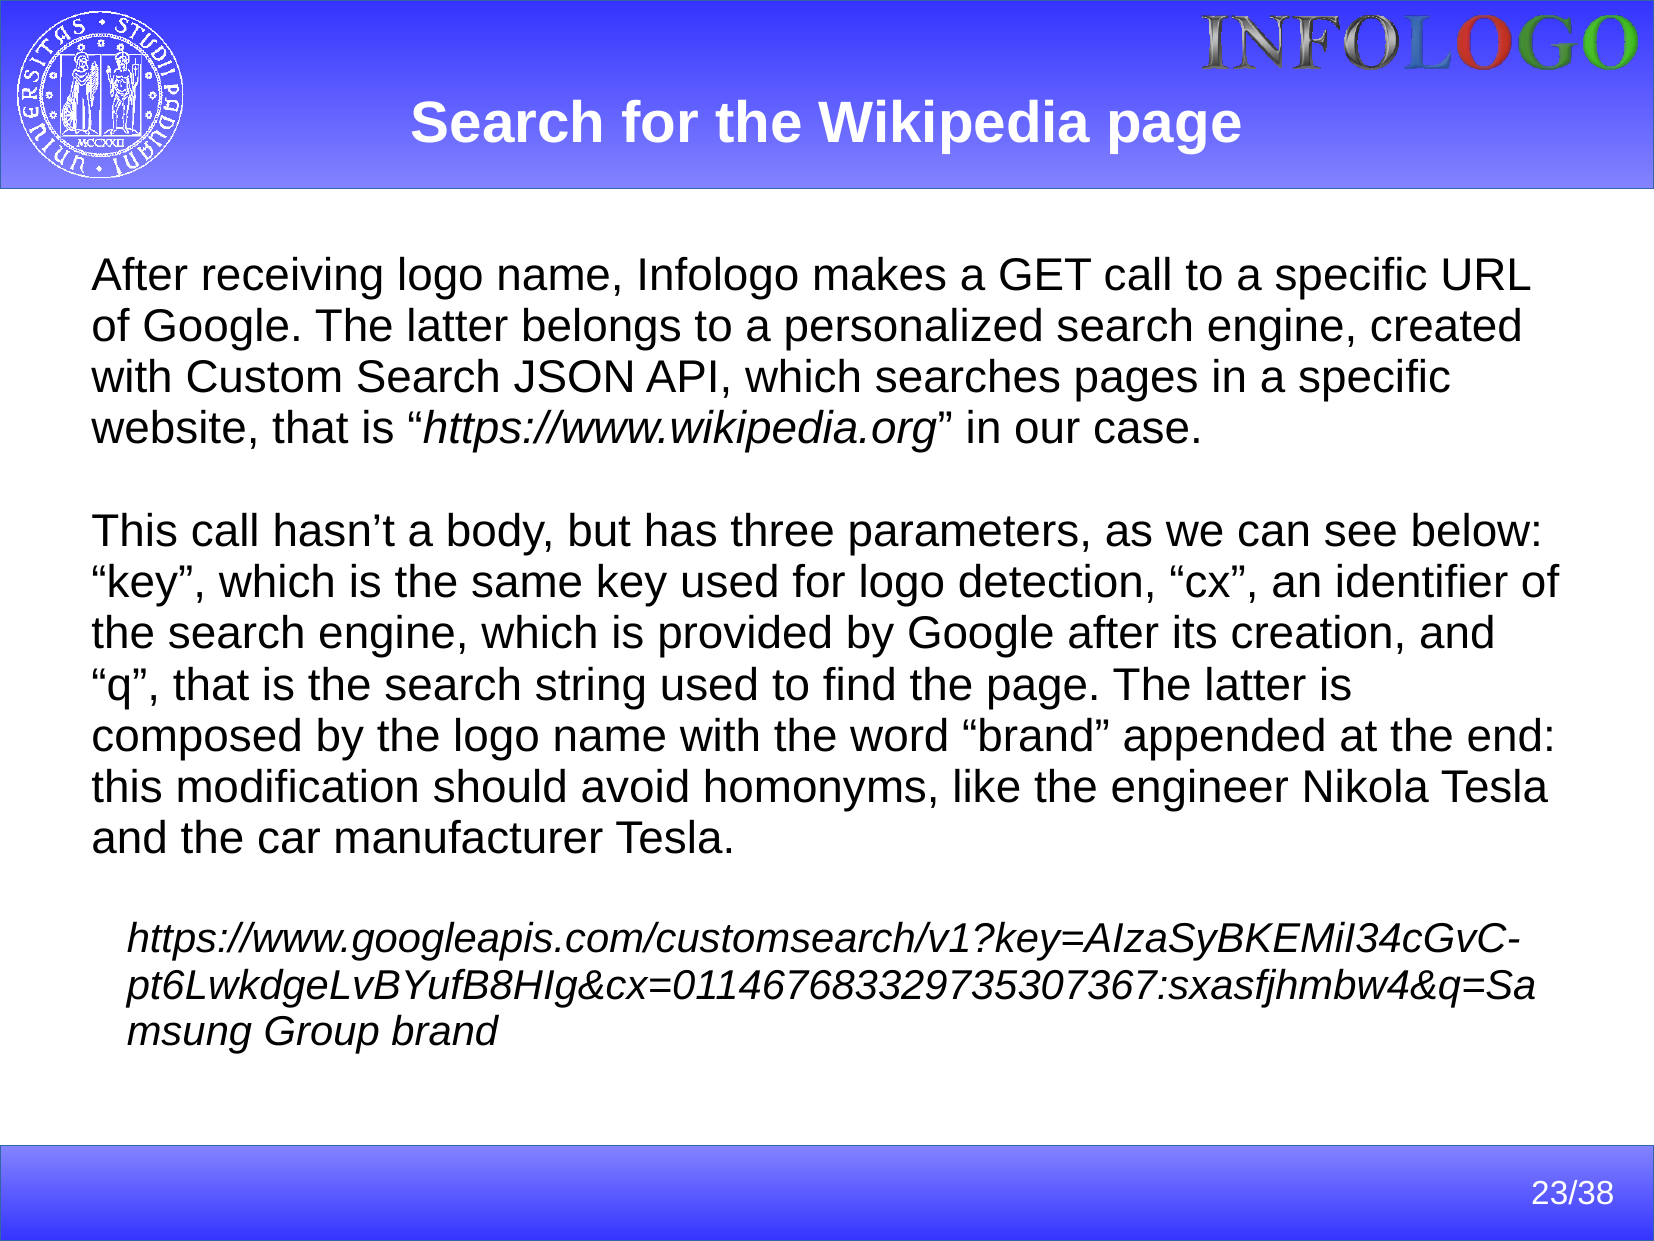

Search for the Wikipedia page
After receiving logo name, Infologo makes a GET call to a specific URL of Google. The latter belongs to a personalized search engine, created with Custom Search JSON API, which searches pages in a specific website, that is “https://www.wikipedia.org” in our case.
This call hasn’t a body, but has three parameters, as we can see below: “key”, which is the same key used for logo detection, “cx”, an identifier of the search engine, which is provided by Google after its creation, and “q”, that is the search string used to find the page. The latter is composed by the logo name with the word “brand” appended at the end: this modification should avoid homonyms, like the engineer Nikola Tesla and the car manufacturer Tesla.
https://www.googleapis.com/customsearch/v1?key=AIzaSyBKEMiI34cGvC-pt6LwkdgeLvBYufB8HIg&cx=011467683329735307367:sxasfjhmbw4&q=Samsung Group brand
23/38